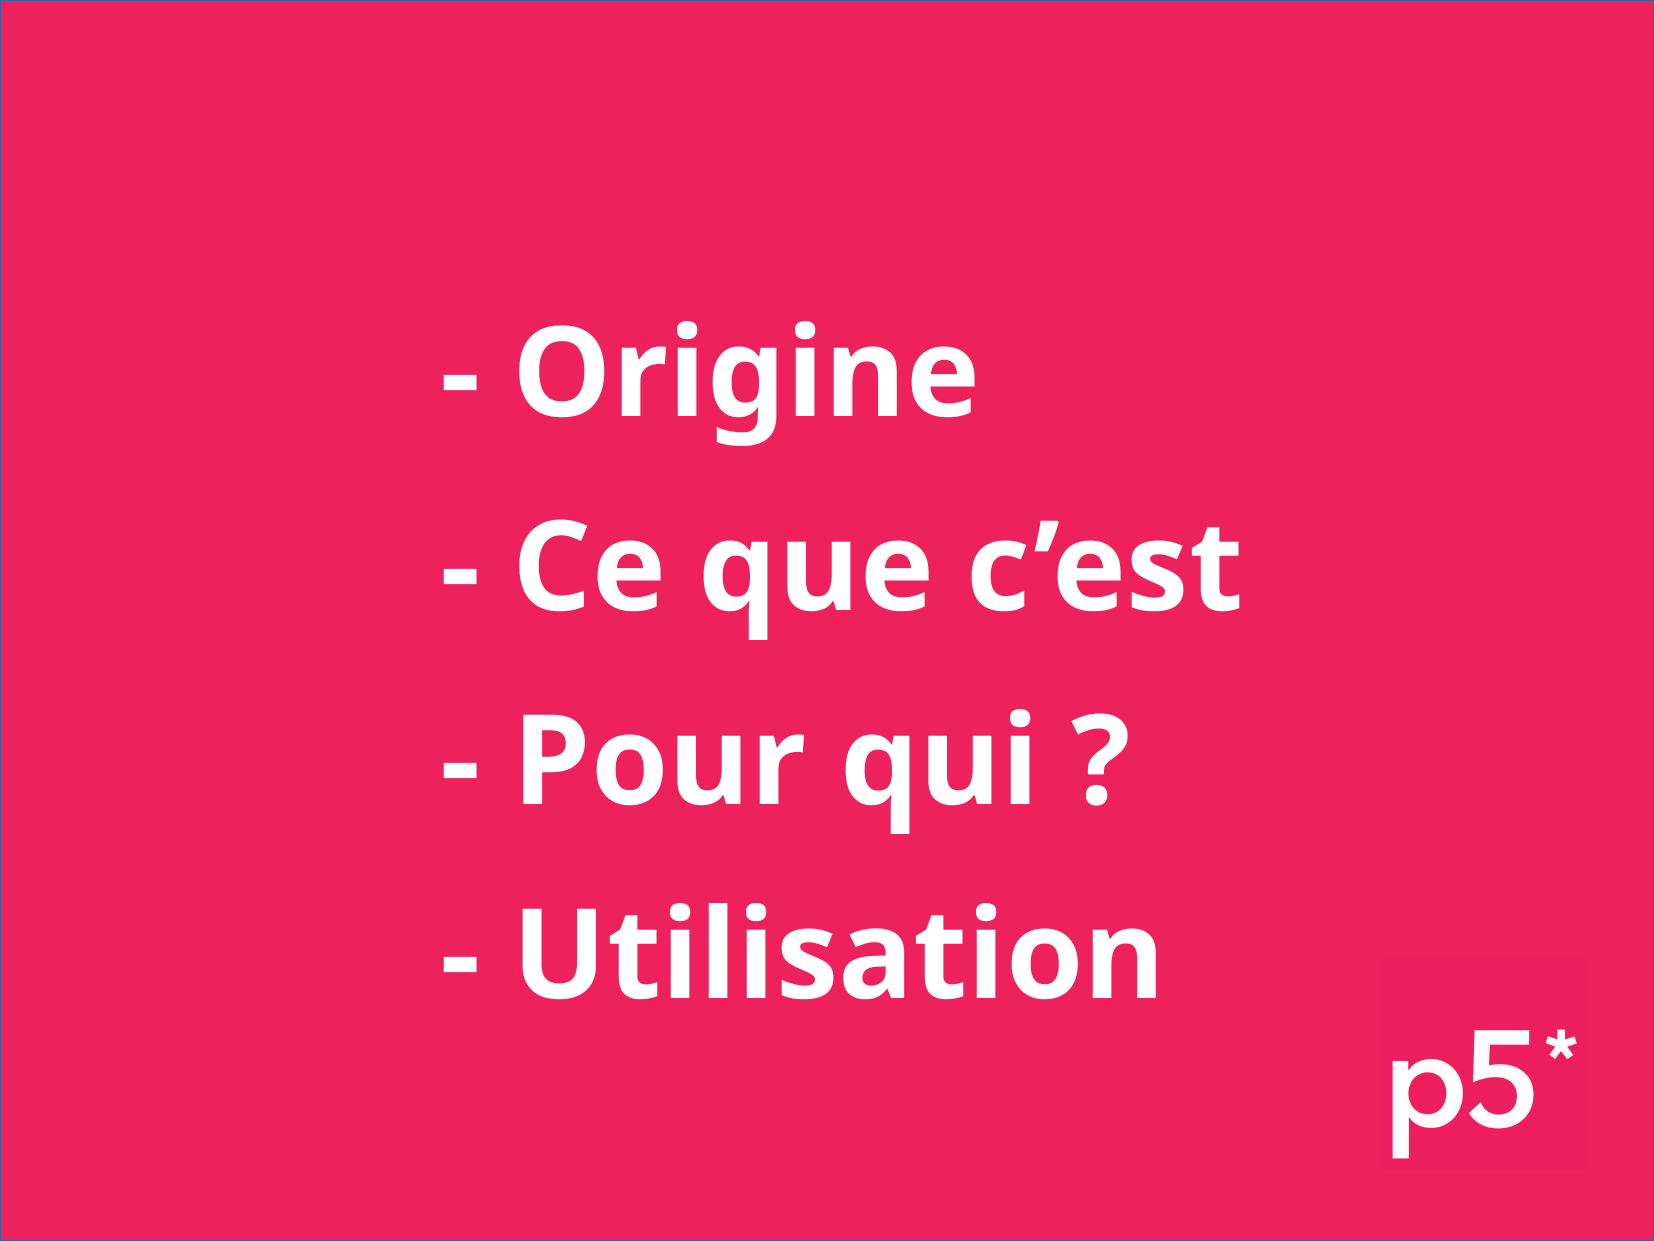

#
- Origine
- Ce que c’est
- Pour qui ?
- Utilisation